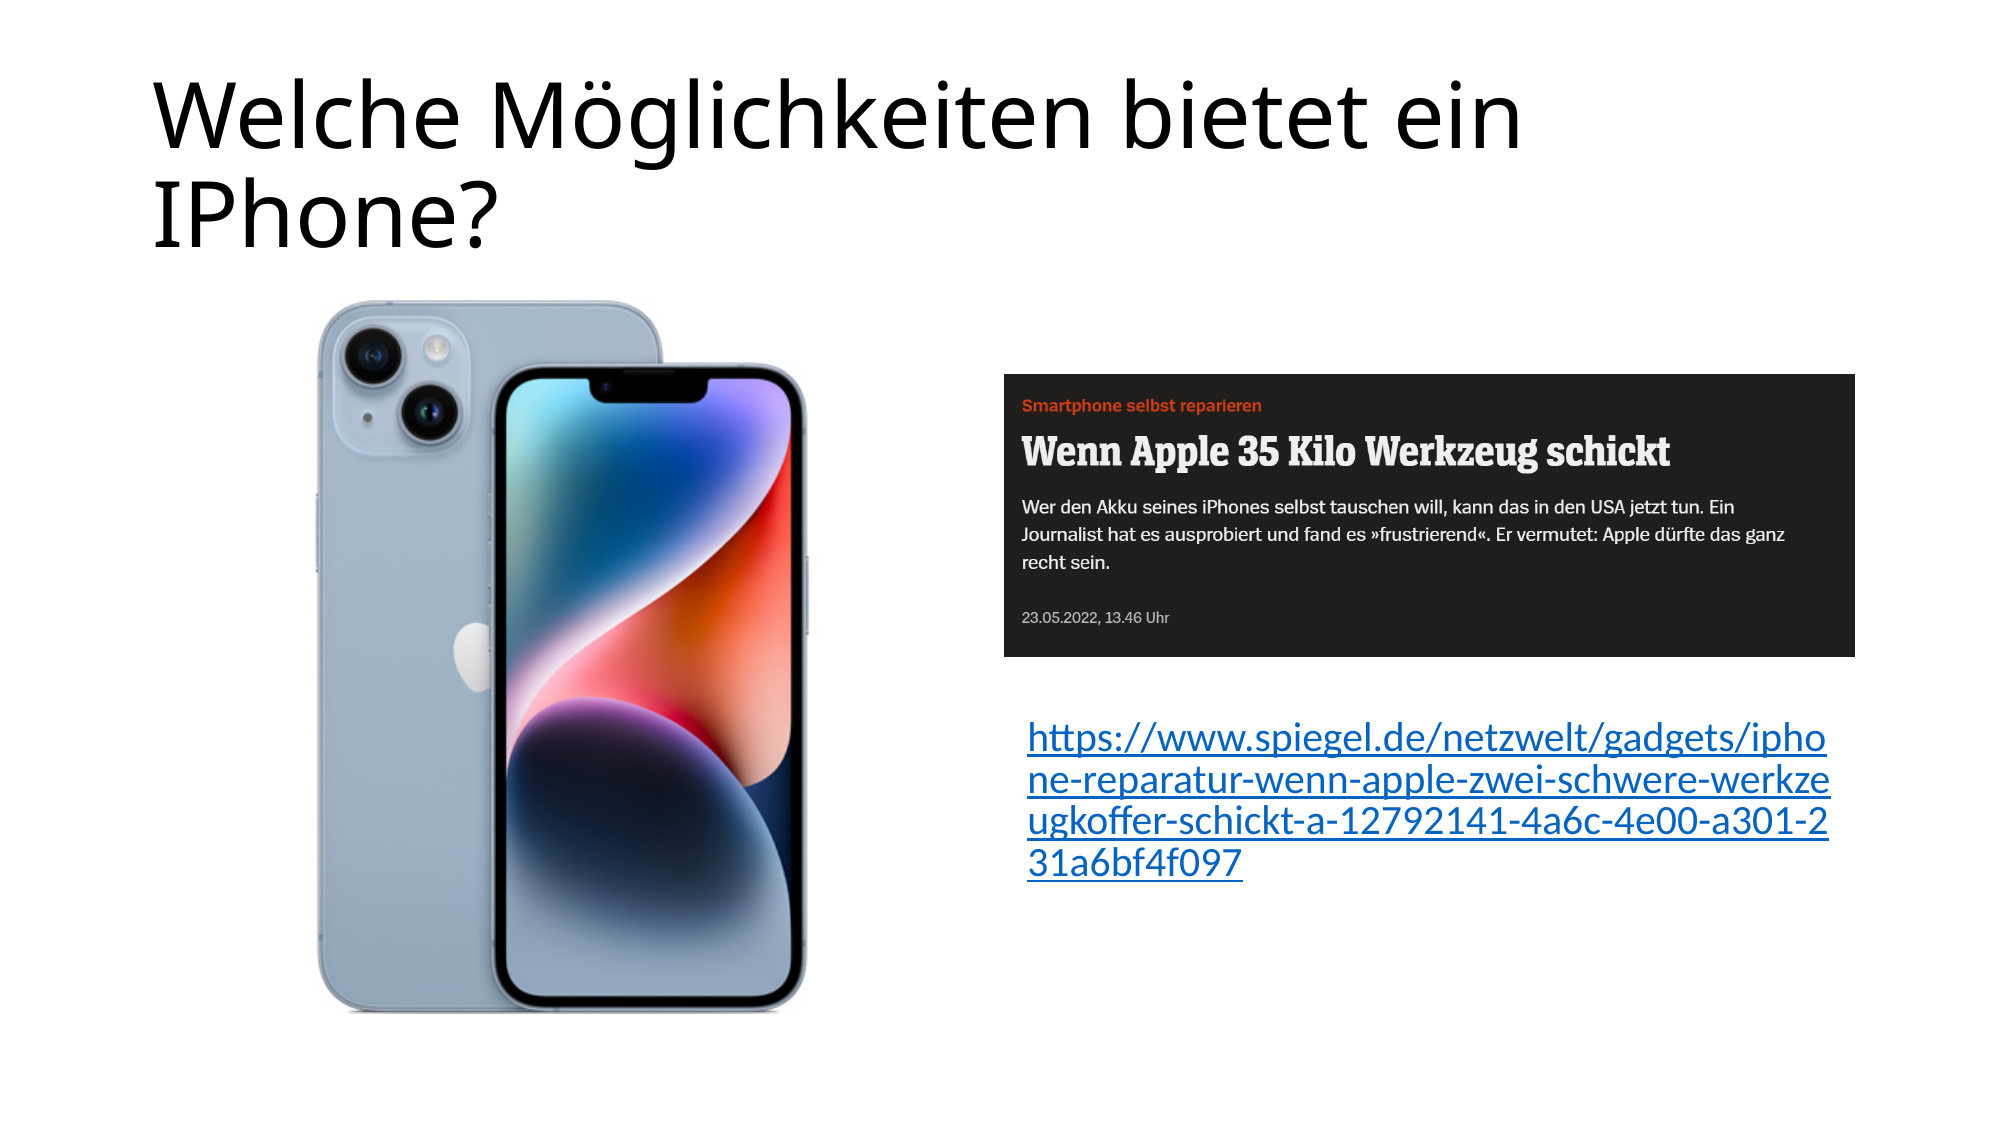

# Welche Möglichkeiten bietet ein IPhone?
https://www.spiegel.de/netzwelt/gadgets/iphone-reparatur-wenn-apple-zwei-schwere-werkzeugkoffer-schickt-a-12792141-4a6c-4e00-a301-231a6bf4f097